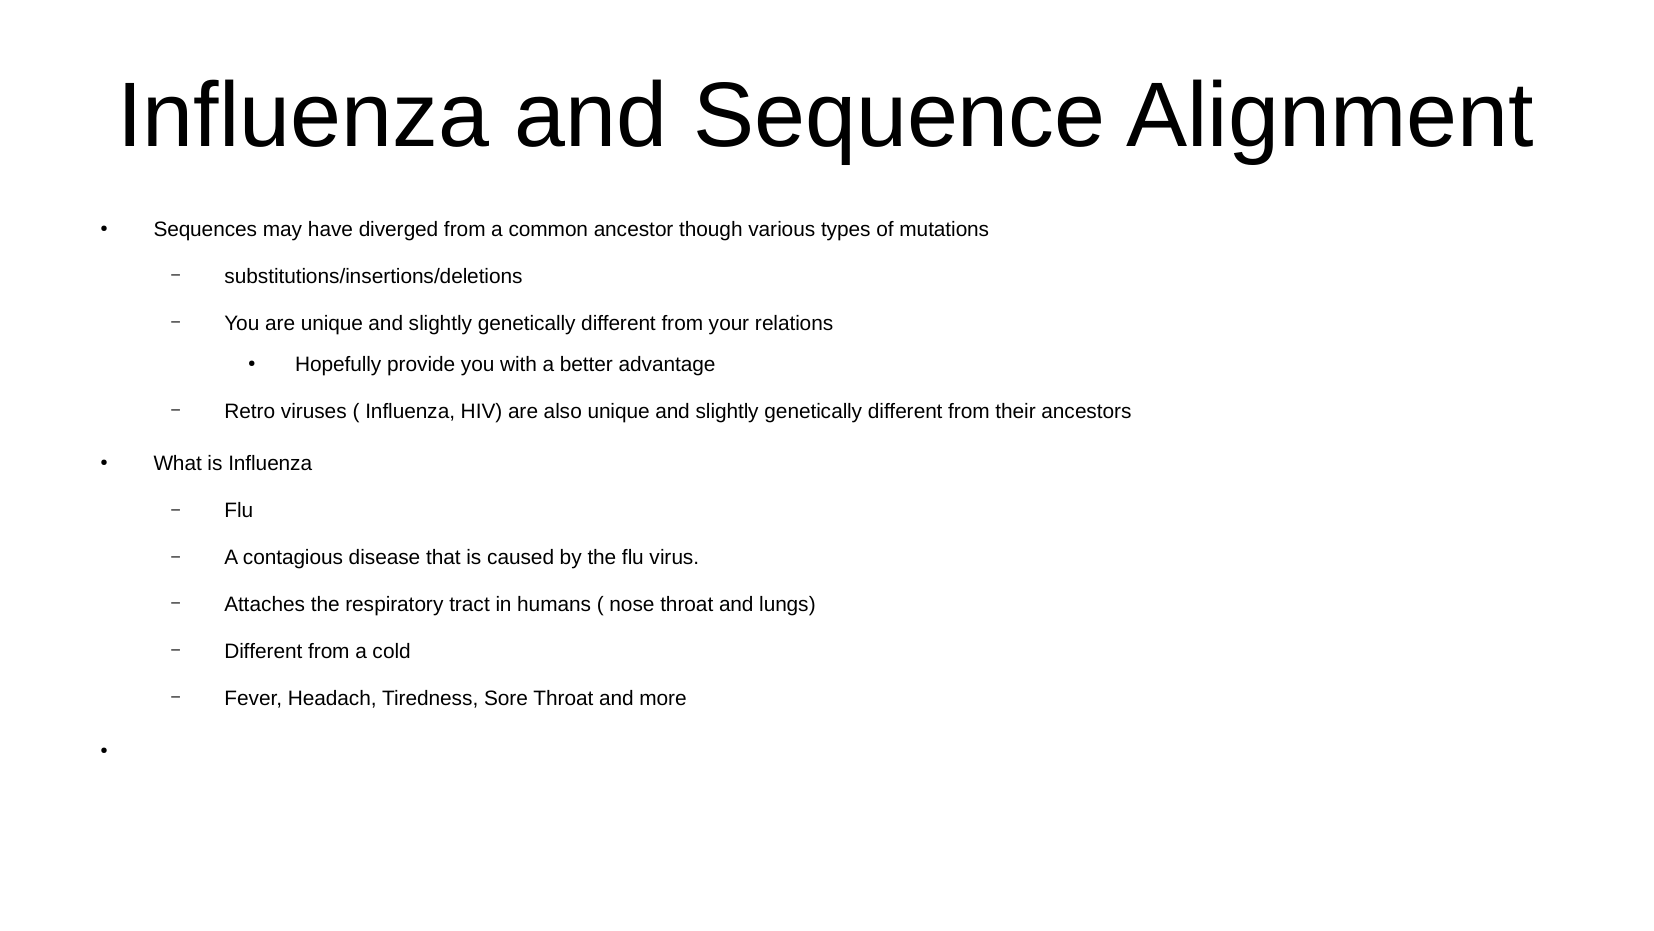

# Influenza and Sequence Alignment
Sequences may have diverged from a common ancestor though various types of mutations
substitutions/insertions/deletions
You are unique and slightly genetically different from your relations
Hopefully provide you with a better advantage
Retro viruses ( Influenza, HIV) are also unique and slightly genetically different from their ancestors
What is Influenza
Flu
A contagious disease that is caused by the flu virus.
Attaches the respiratory tract in humans ( nose throat and lungs)
Different from a cold
Fever, Headach, Tiredness, Sore Throat and more